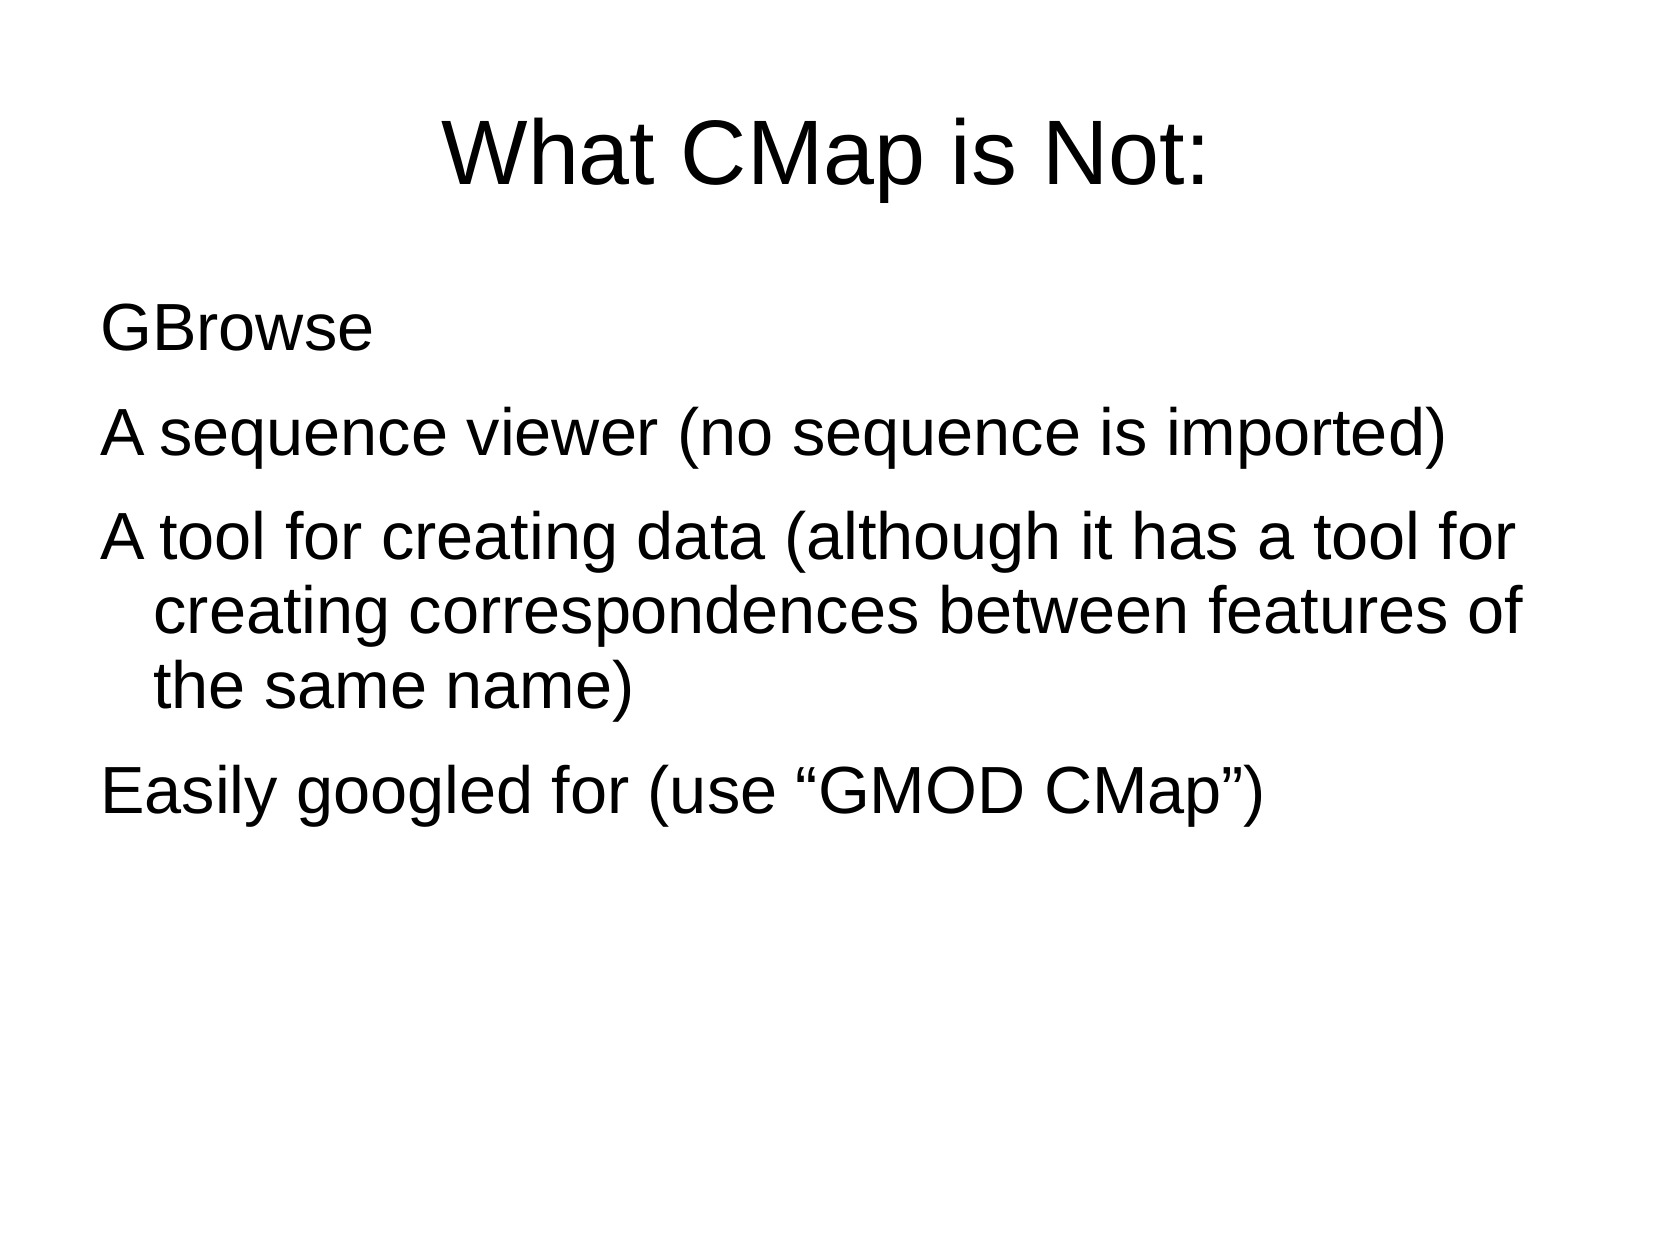

# What CMap is Not:
GBrowse
A sequence viewer (no sequence is imported)
A tool for creating data (although it has a tool for creating correspondences between features of the same name)
Easily googled for (use “GMOD CMap”)